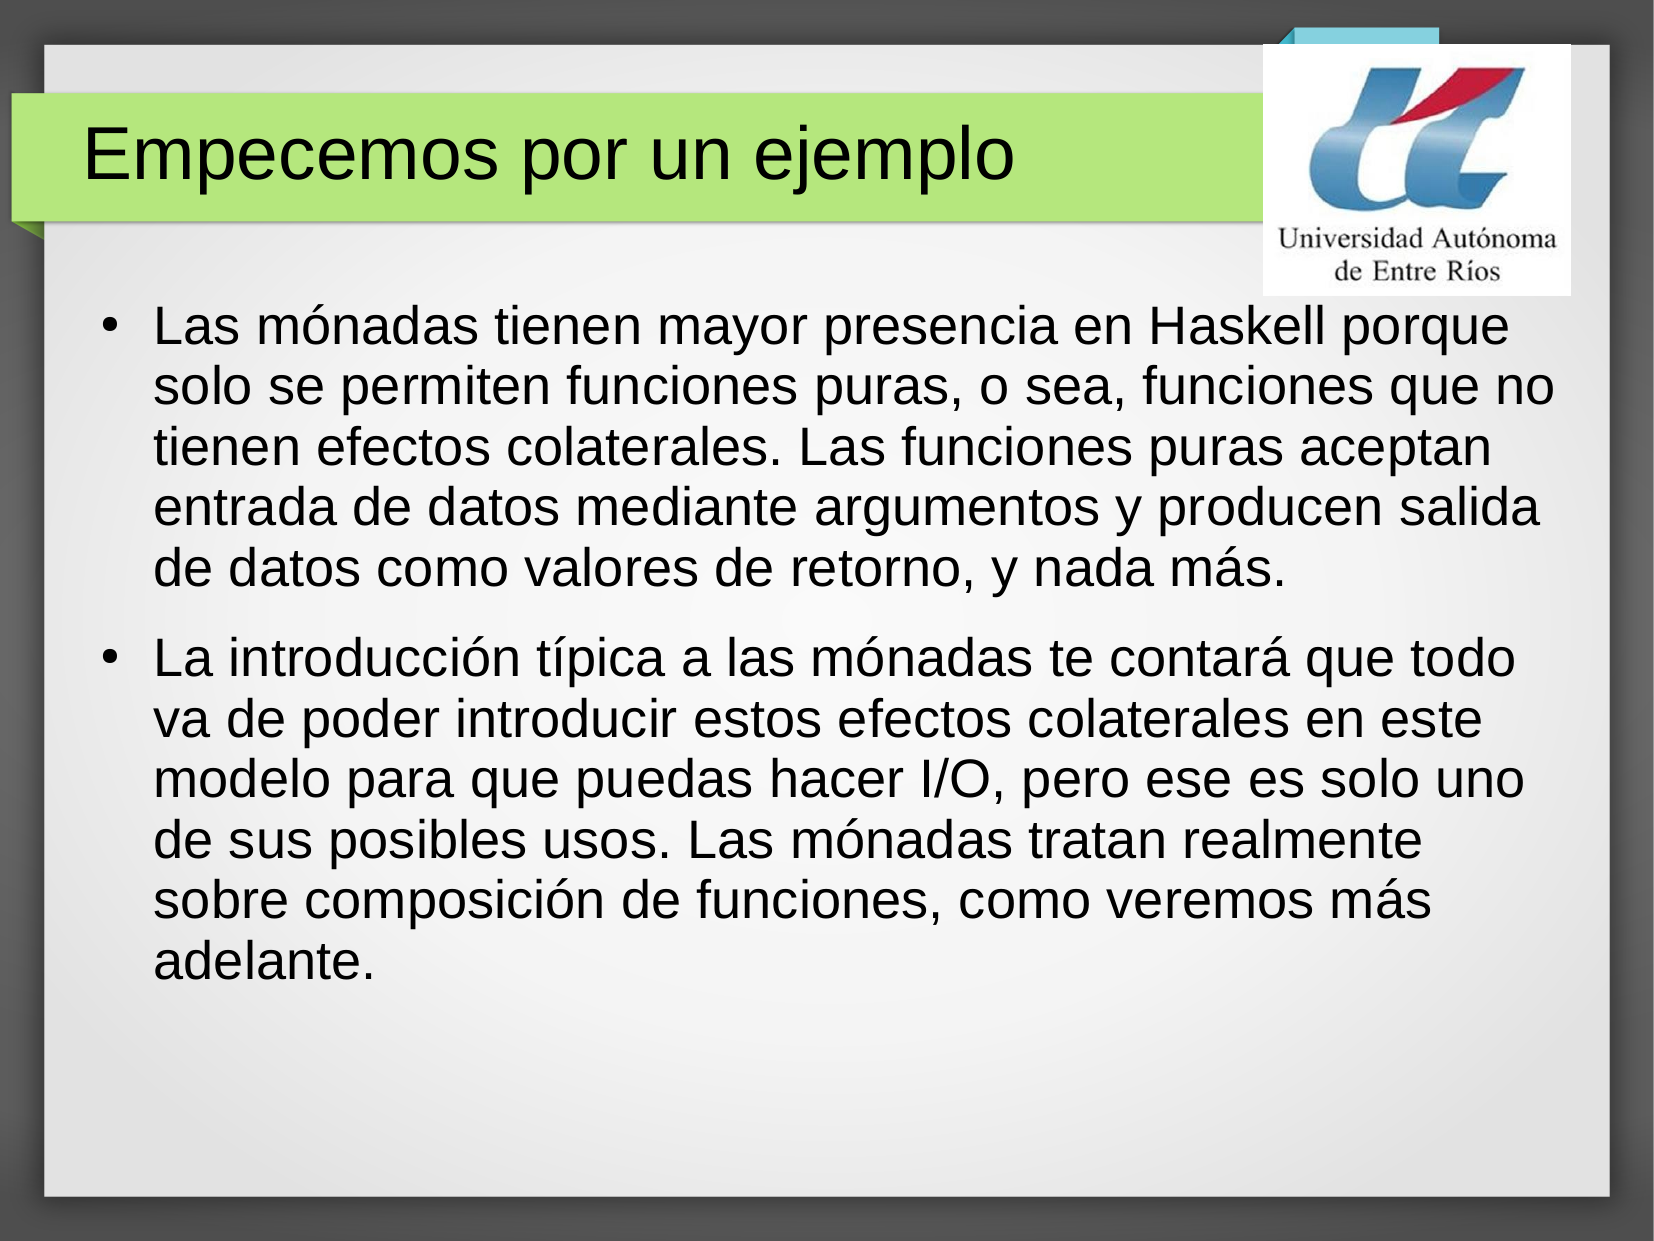

# Empecemos por un ejemplo
Las mónadas tienen mayor presencia en Haskell porque solo se permiten funciones puras, o sea, funciones que no tienen efectos colaterales. Las funciones puras aceptan entrada de datos mediante argumentos y producen salida de datos como valores de retorno, y nada más.
La introducción típica a las mónadas te contará que todo va de poder introducir estos efectos colaterales en este modelo para que puedas hacer I/O, pero ese es solo uno de sus posibles usos. Las mónadas tratan realmente sobre composición de funciones, como veremos más adelante.